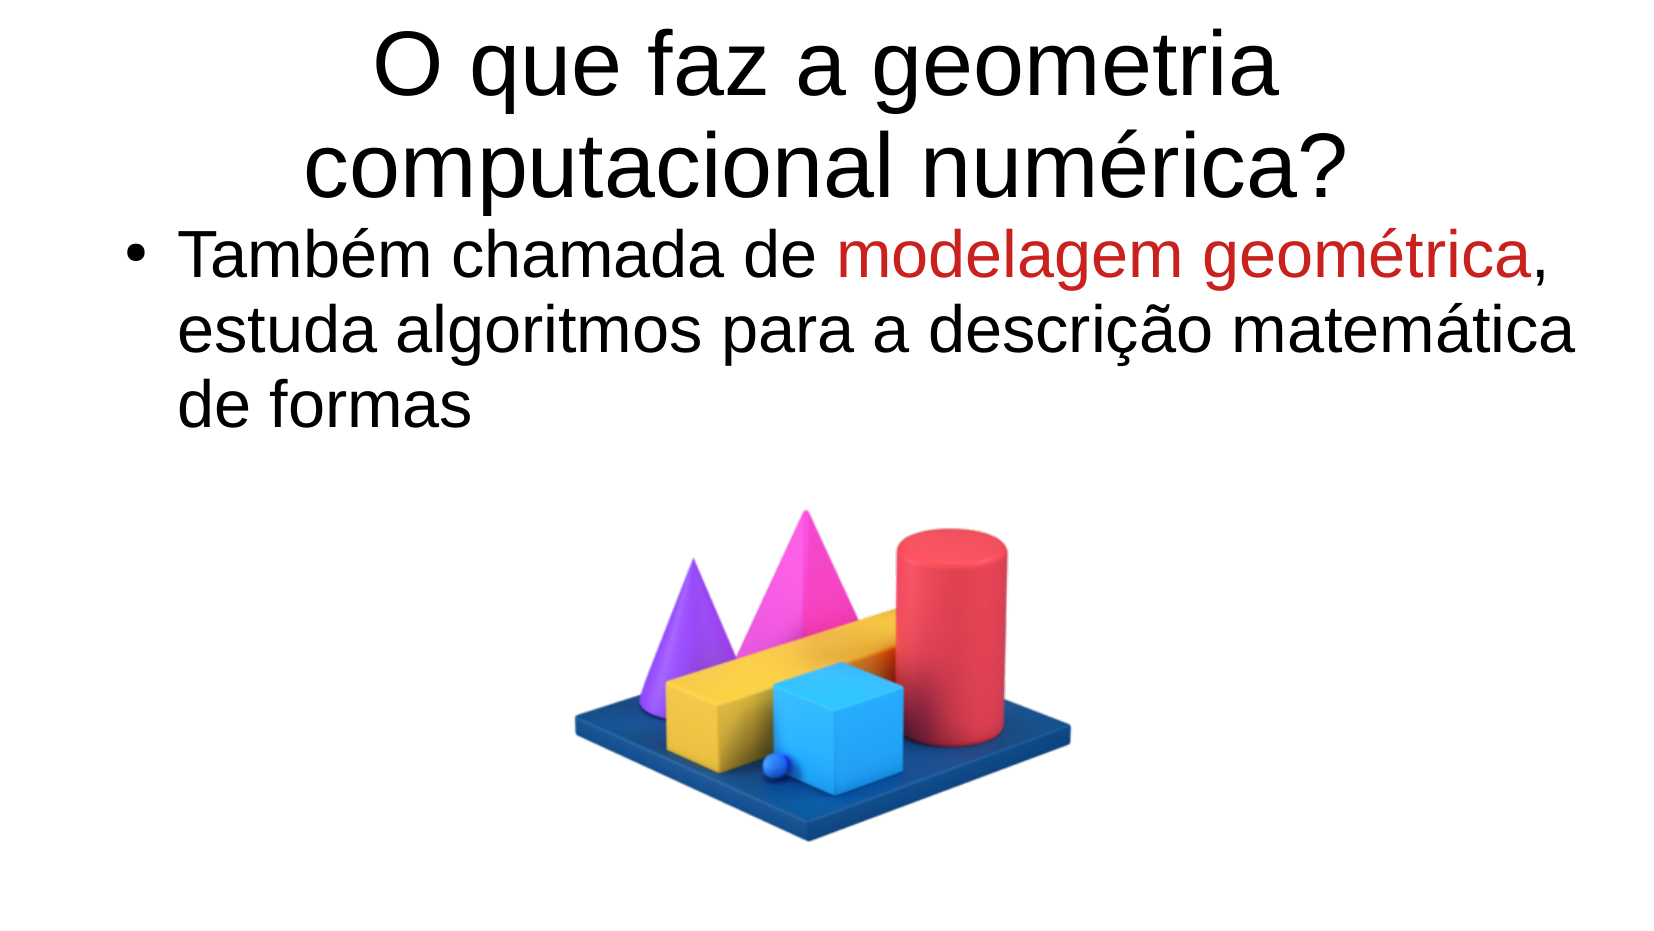

# O que faz a geometria computacional numérica?
Também chamada de modelagem geométrica, estuda algoritmos para a descrição matemática de formas